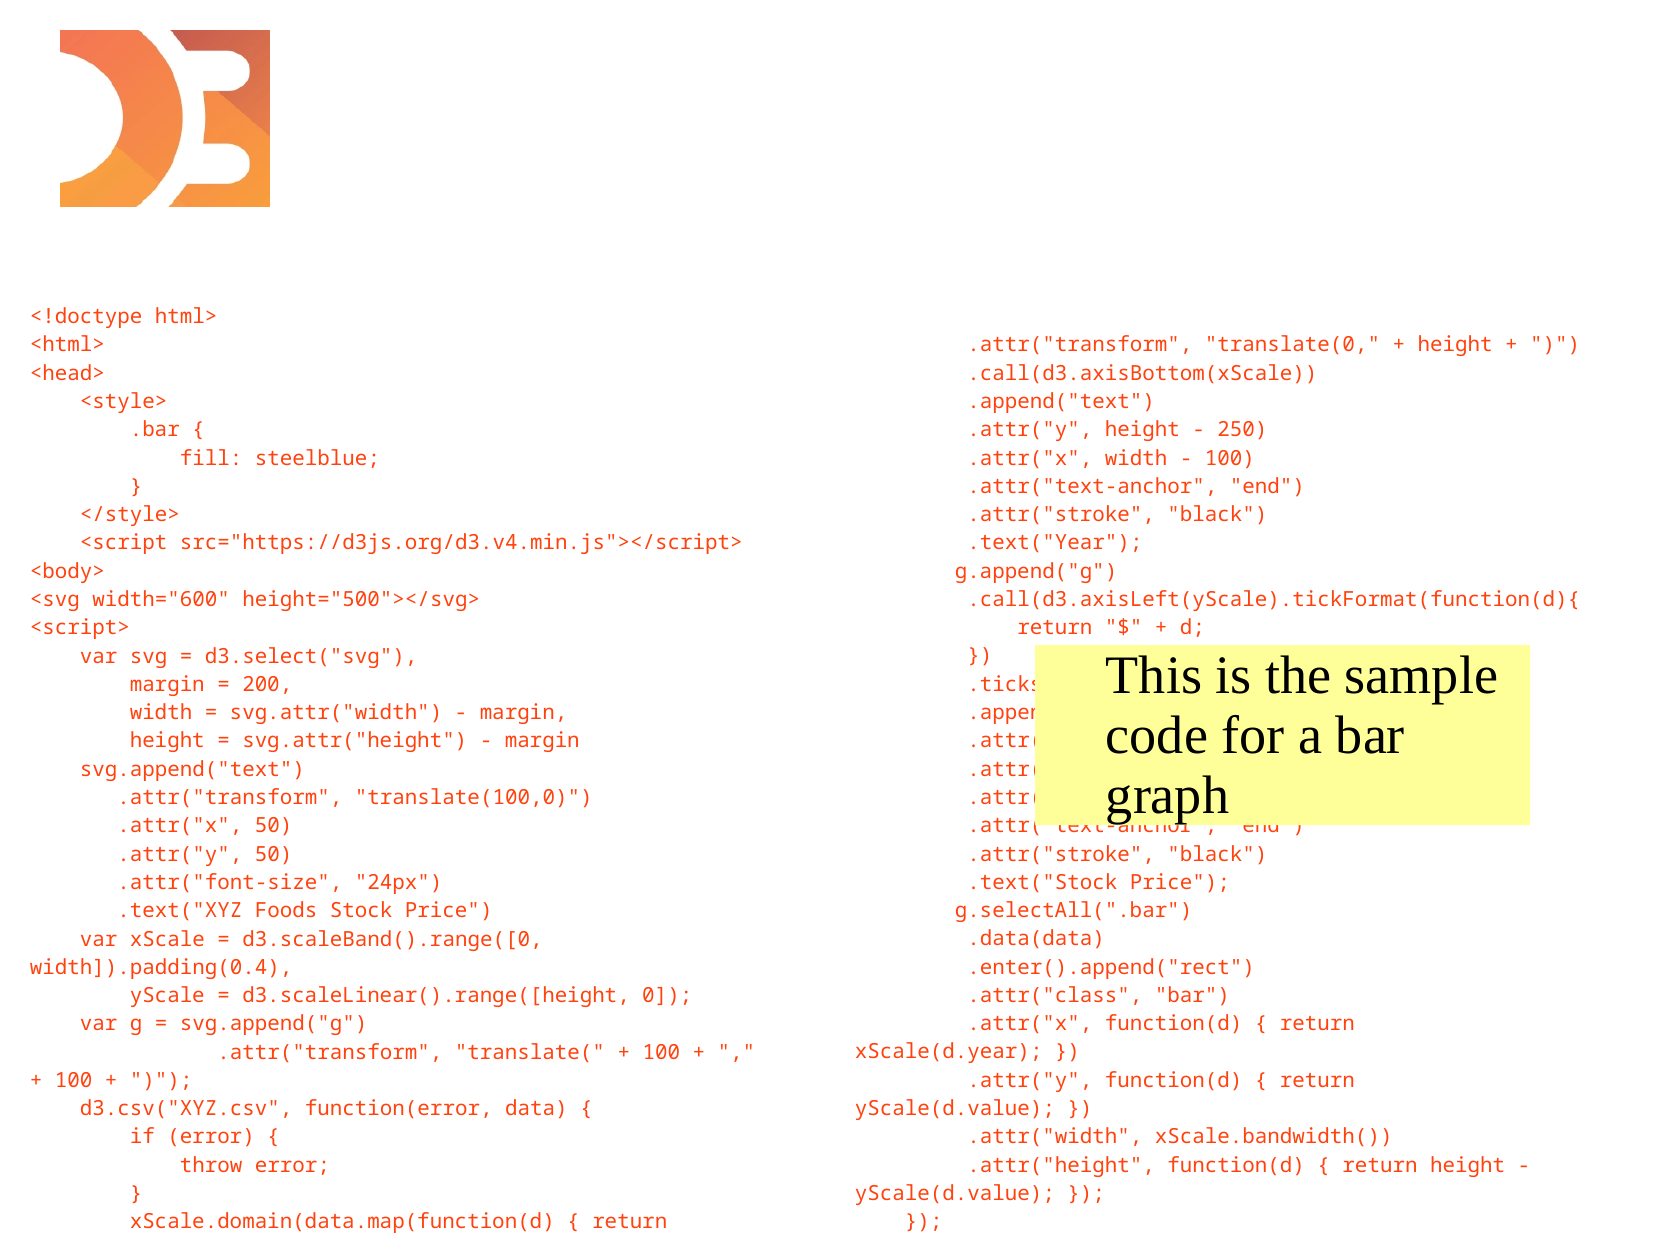

.attr("transform", "translate(0," + height + ")")
 .call(d3.axisBottom(xScale))
 .append("text")
 .attr("y", height - 250)
 .attr("x", width - 100)
 .attr("text-anchor", "end")
 .attr("stroke", "black")
 .text("Year");
 g.append("g")
 .call(d3.axisLeft(yScale).tickFormat(function(d){
 return "$" + d;
 })
 .ticks(10))
 .append("text")
 .attr("transform", "rotate(-90)")
 .attr("y", 6)
 .attr("dy", "-5.1em")
 .attr("text-anchor", "end")
 .attr("stroke", "black")
 .text("Stock Price");
 g.selectAll(".bar")
 .data(data)
 .enter().append("rect")
 .attr("class", "bar")
 .attr("x", function(d) { return xScale(d.year); })
 .attr("y", function(d) { return yScale(d.value); })
 .attr("width", xScale.bandwidth())
 .attr("height", function(d) { return height - yScale(d.value); });
 });
</script>
</body>
</html>
<!doctype html>
<html>
<head>
 <style>
 .bar {
 fill: steelblue;
 }
 </style>
 <script src="https://d3js.org/d3.v4.min.js"></script>
<body>
<svg width="600" height="500"></svg>
<script>
 var svg = d3.select("svg"),
 margin = 200,
 width = svg.attr("width") - margin,
 height = svg.attr("height") - margin
 svg.append("text")
 .attr("transform", "translate(100,0)")
 .attr("x", 50)
 .attr("y", 50)
 .attr("font-size", "24px")
 .text("XYZ Foods Stock Price")
 var xScale = d3.scaleBand().range([0, width]).padding(0.4),
 yScale = d3.scaleLinear().range([height, 0]);
 var g = svg.append("g")
 .attr("transform", "translate(" + 100 + "," + 100 + ")");
 d3.csv("XYZ.csv", function(error, data) {
 if (error) {
 throw error;
 }
 xScale.domain(data.map(function(d) { return d.year; }));
 yScale.domain([0, d3.max(data, function(d) { return d.value; })]);
 g.append("g")
# This is the sample code for a bar graph